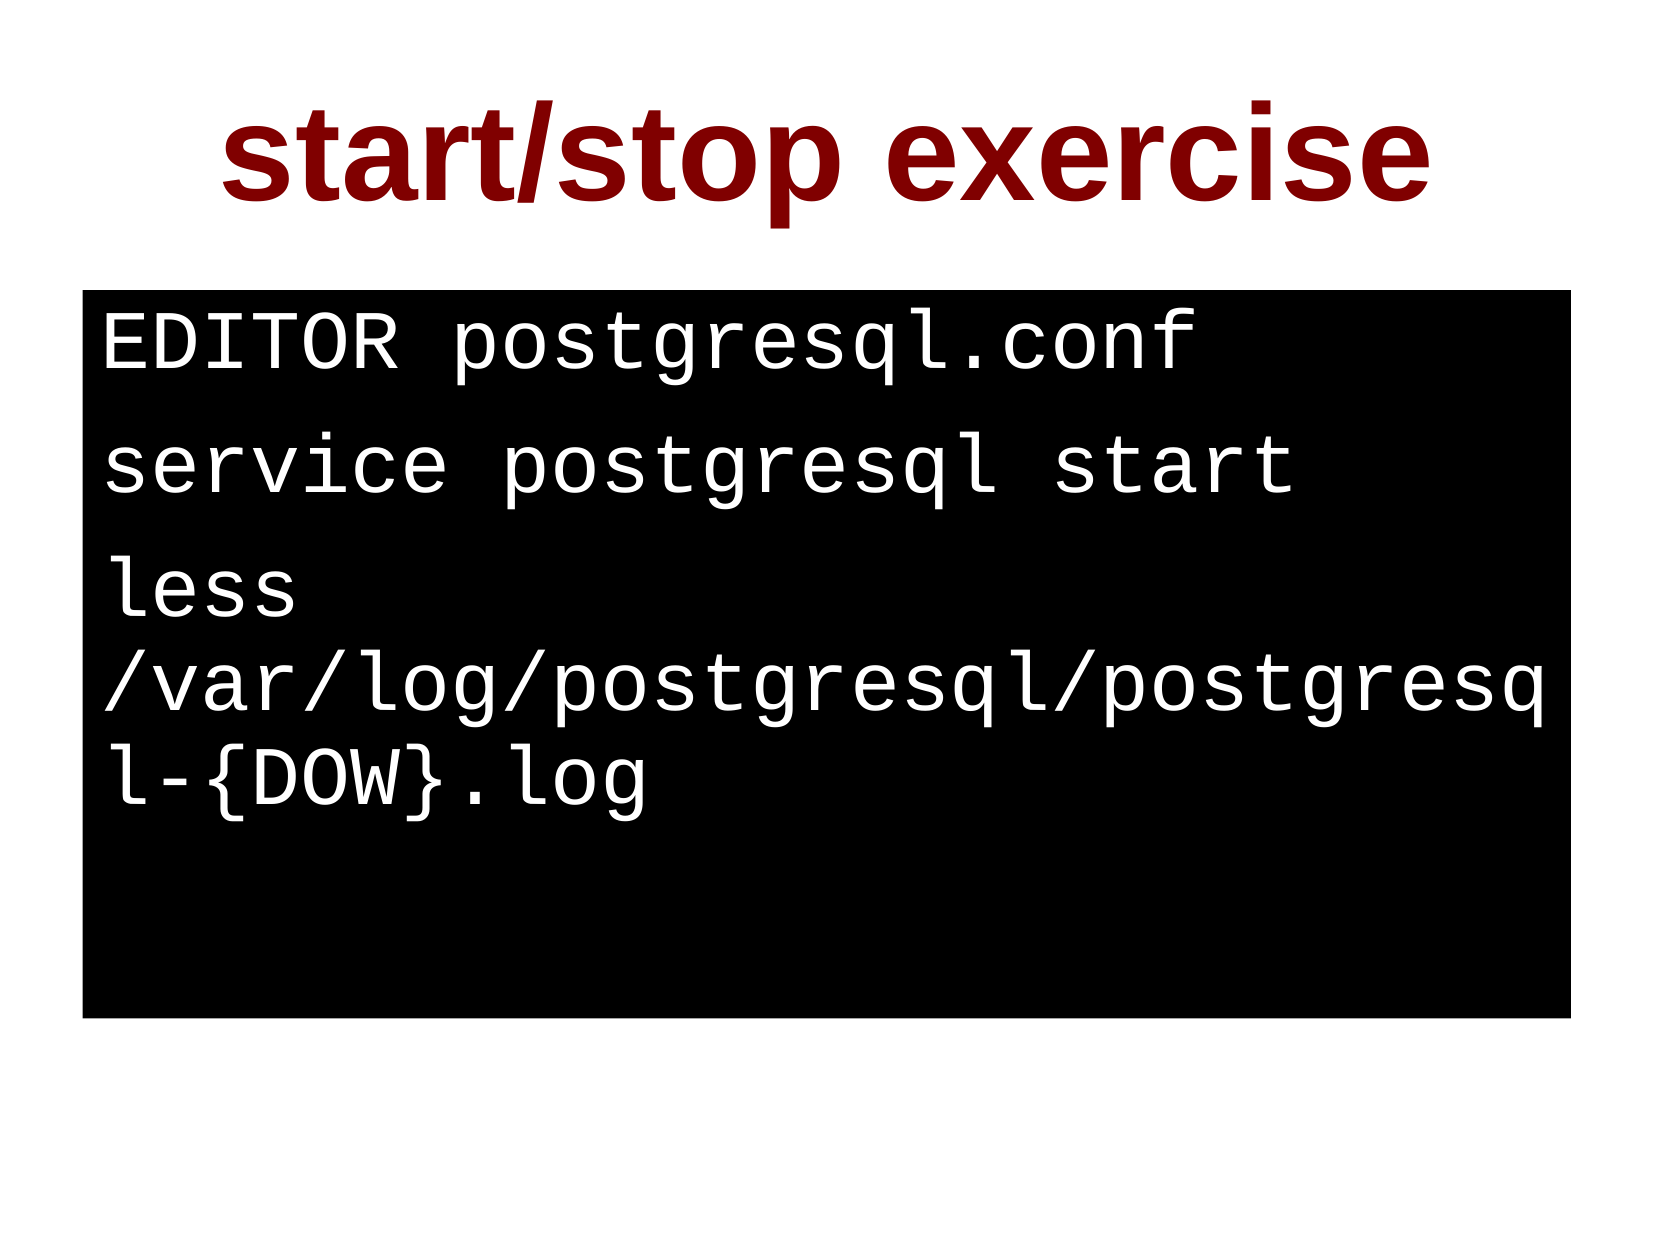

# start/stop exercise
EDITOR postgresql.conf
service postgresql start
less /var/log/postgresql/postgresql-{DOW}.log